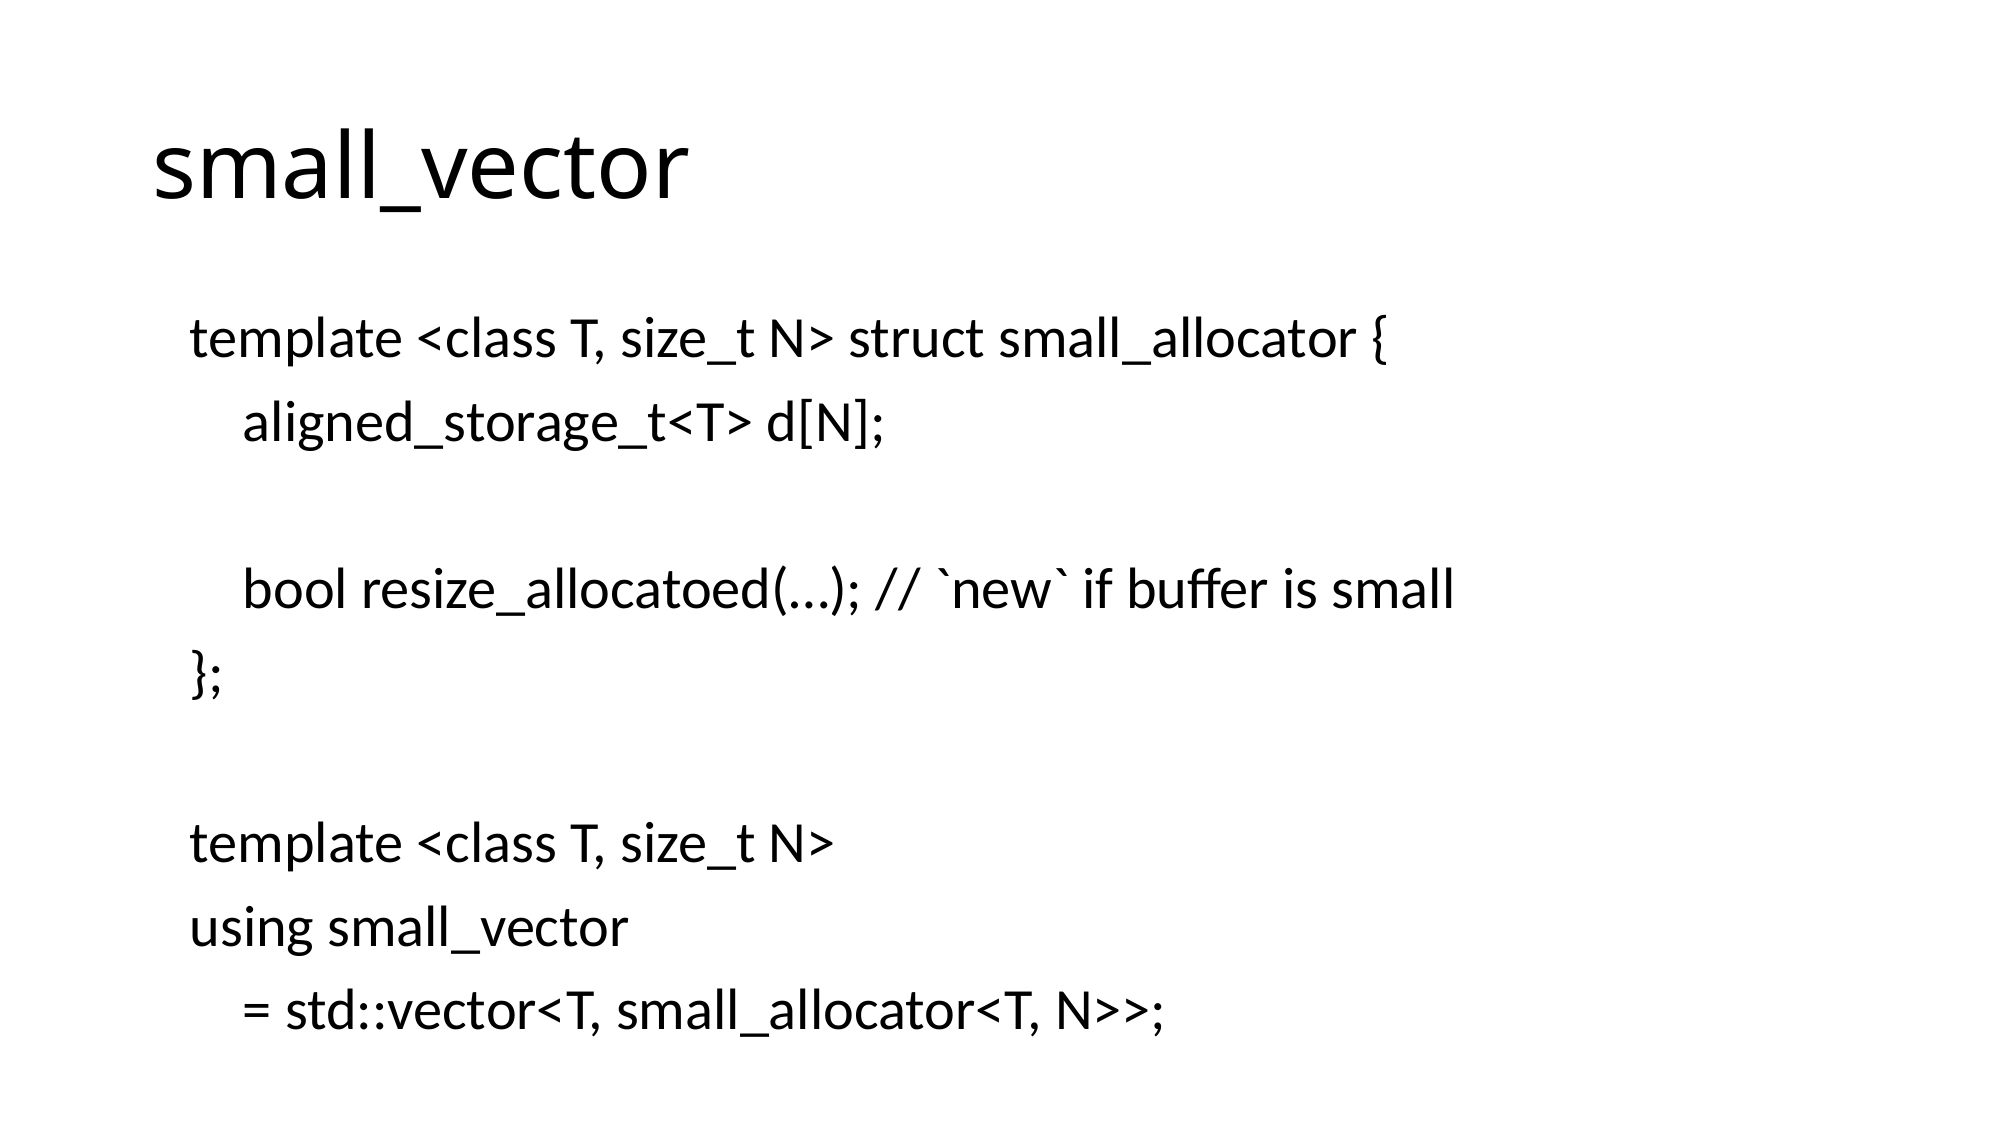

# small_vector
template <class T, size_t N> struct small_allocator {
 aligned_storage_t<T> d[N];
 bool resize_allocatoed(…); // `new` if buffer is small
};
template <class T, size_t N>
using small_vector
 = std::vector<T, small_allocator<T, N>>;